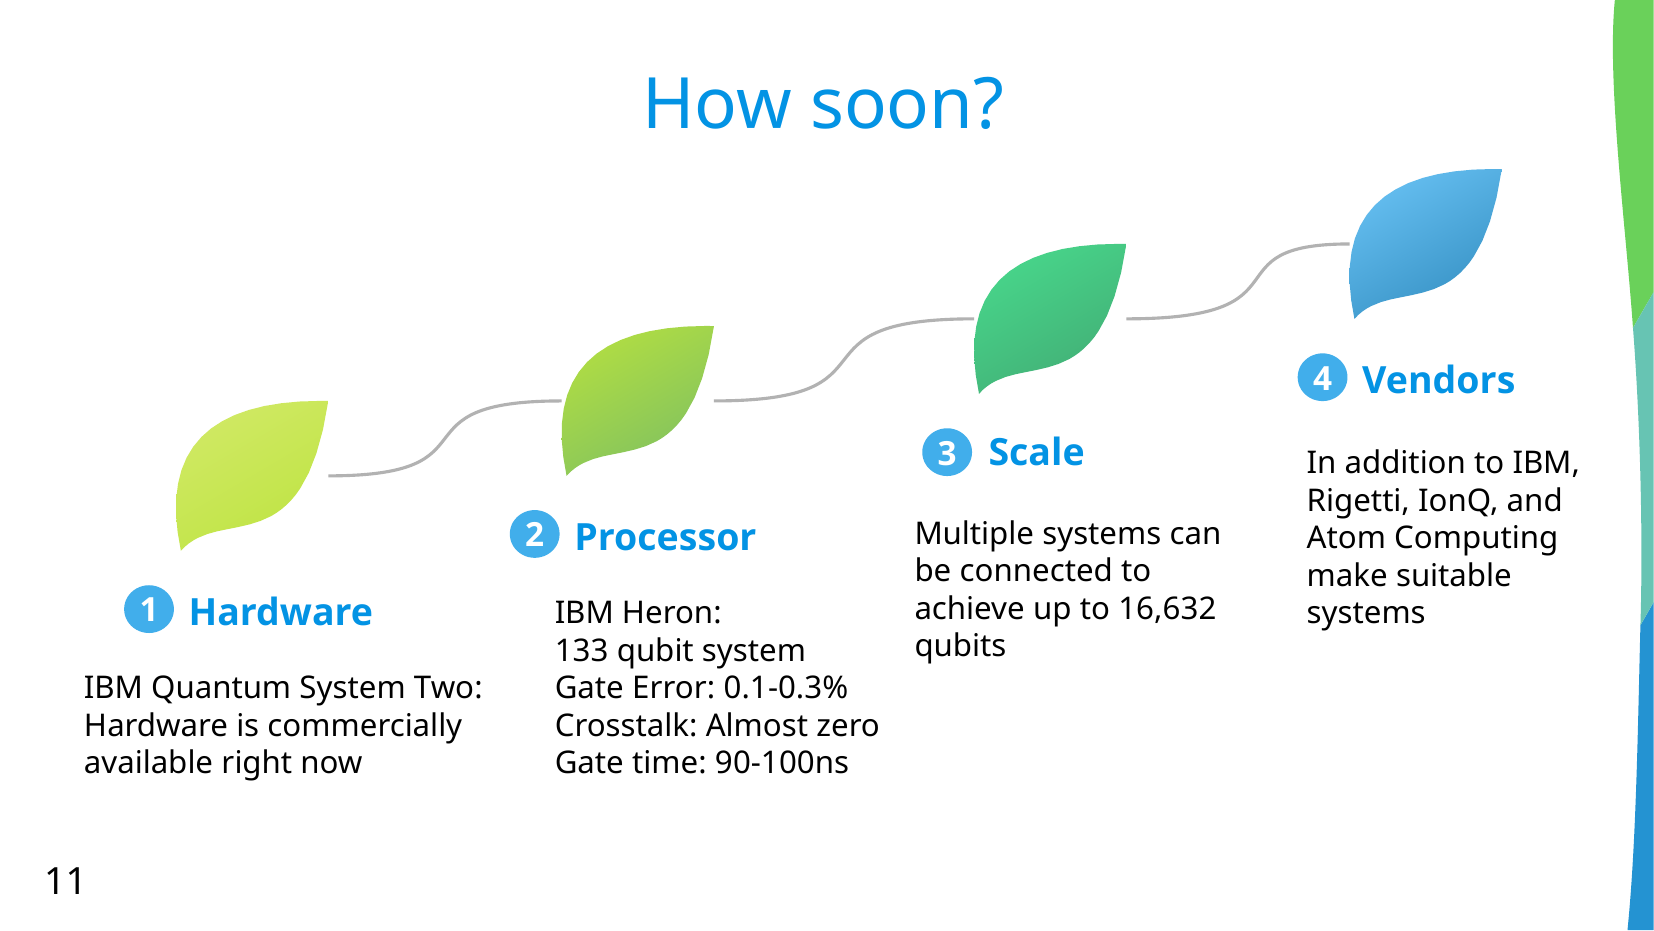

How soon?
Vendors
4
Scale
3
In addition to IBM, Rigetti, IonQ, and Atom Computing make suitable systems
Processor
Multiple systems can be connected to achieve up to 16,632 qubits
2
Hardware
IBM Heron:
133 qubit system
Gate Error: 0.1-0.3%
Crosstalk: Almost zero
Gate time: 90-100ns
1
IBM Quantum System Two:
Hardware is commercially available right now